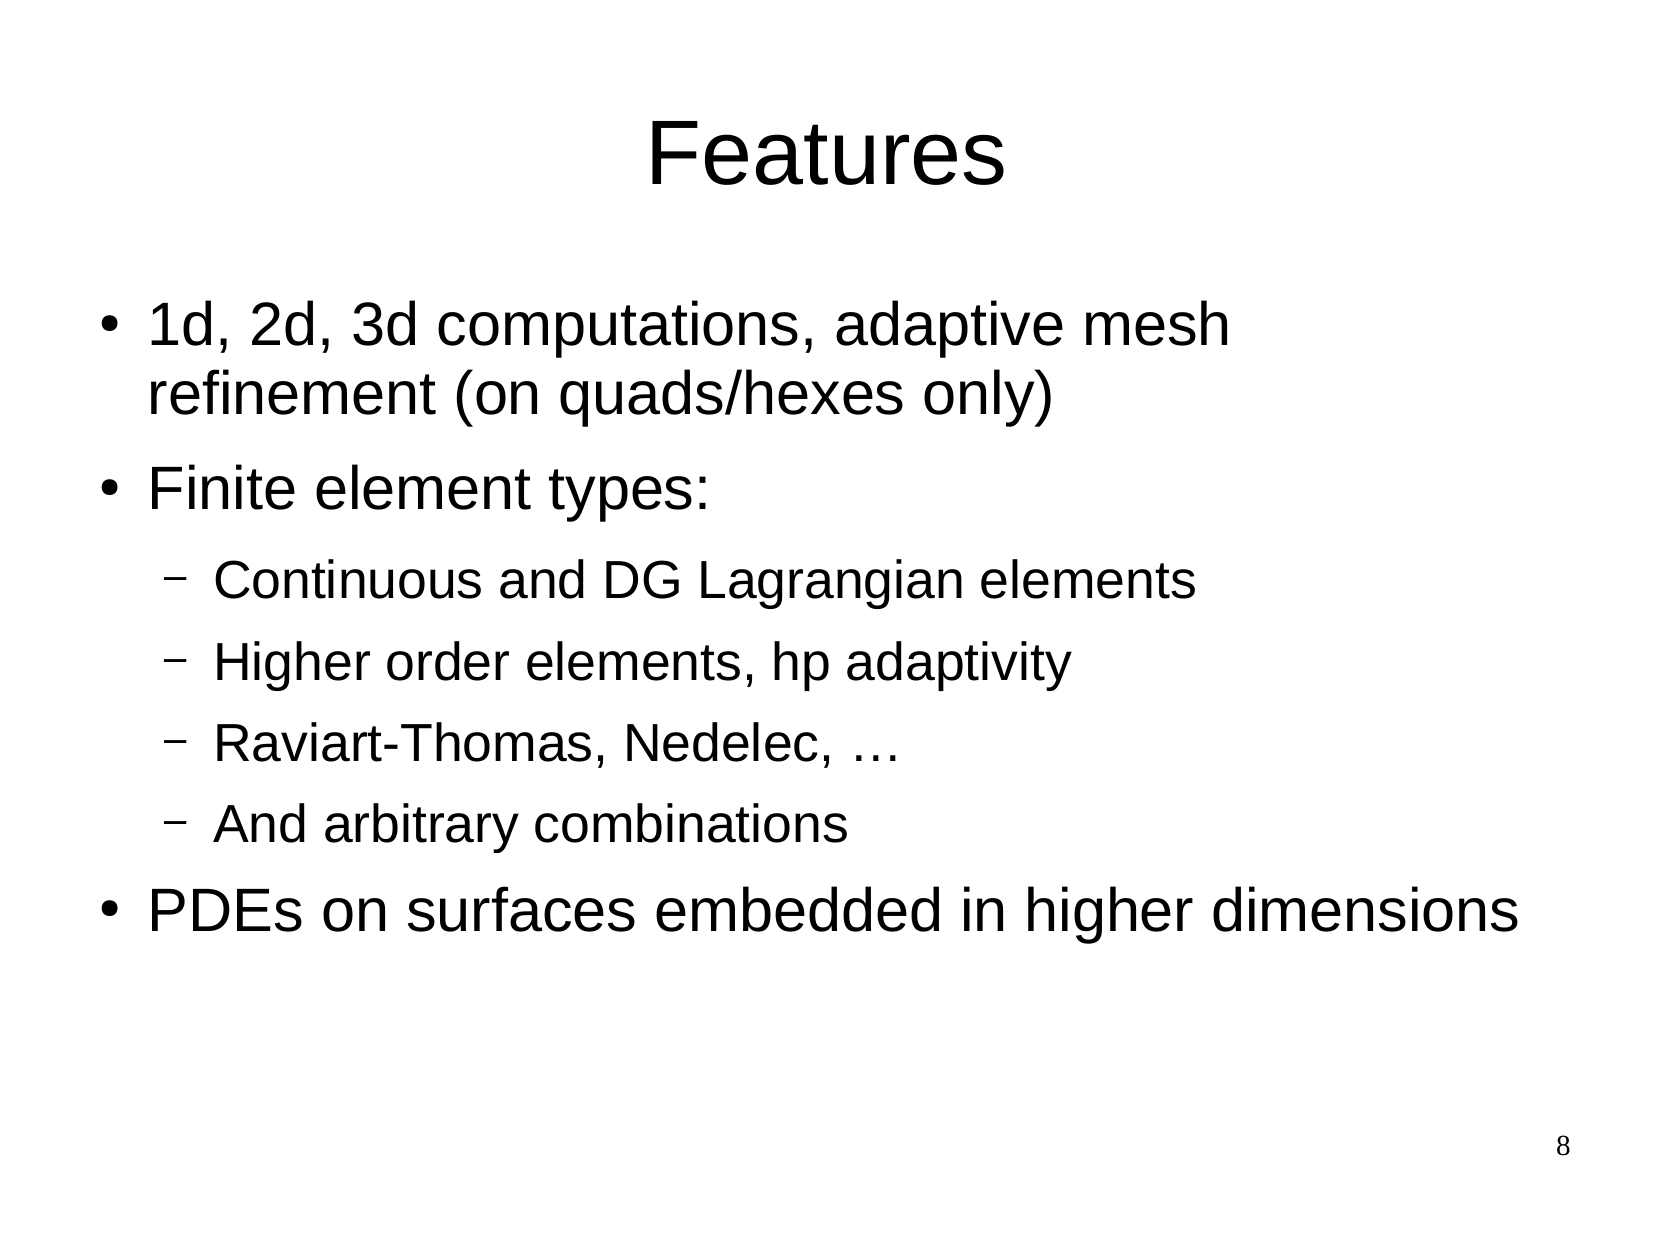

# Features
1d, 2d, 3d computations, adaptive mesh refinement (on quads/hexes only)
Finite element types:
Continuous and DG Lagrangian elements
Higher order elements, hp adaptivity
Raviart-Thomas, Nedelec, …
And arbitrary combinations
PDEs on surfaces embedded in higher dimensions
8